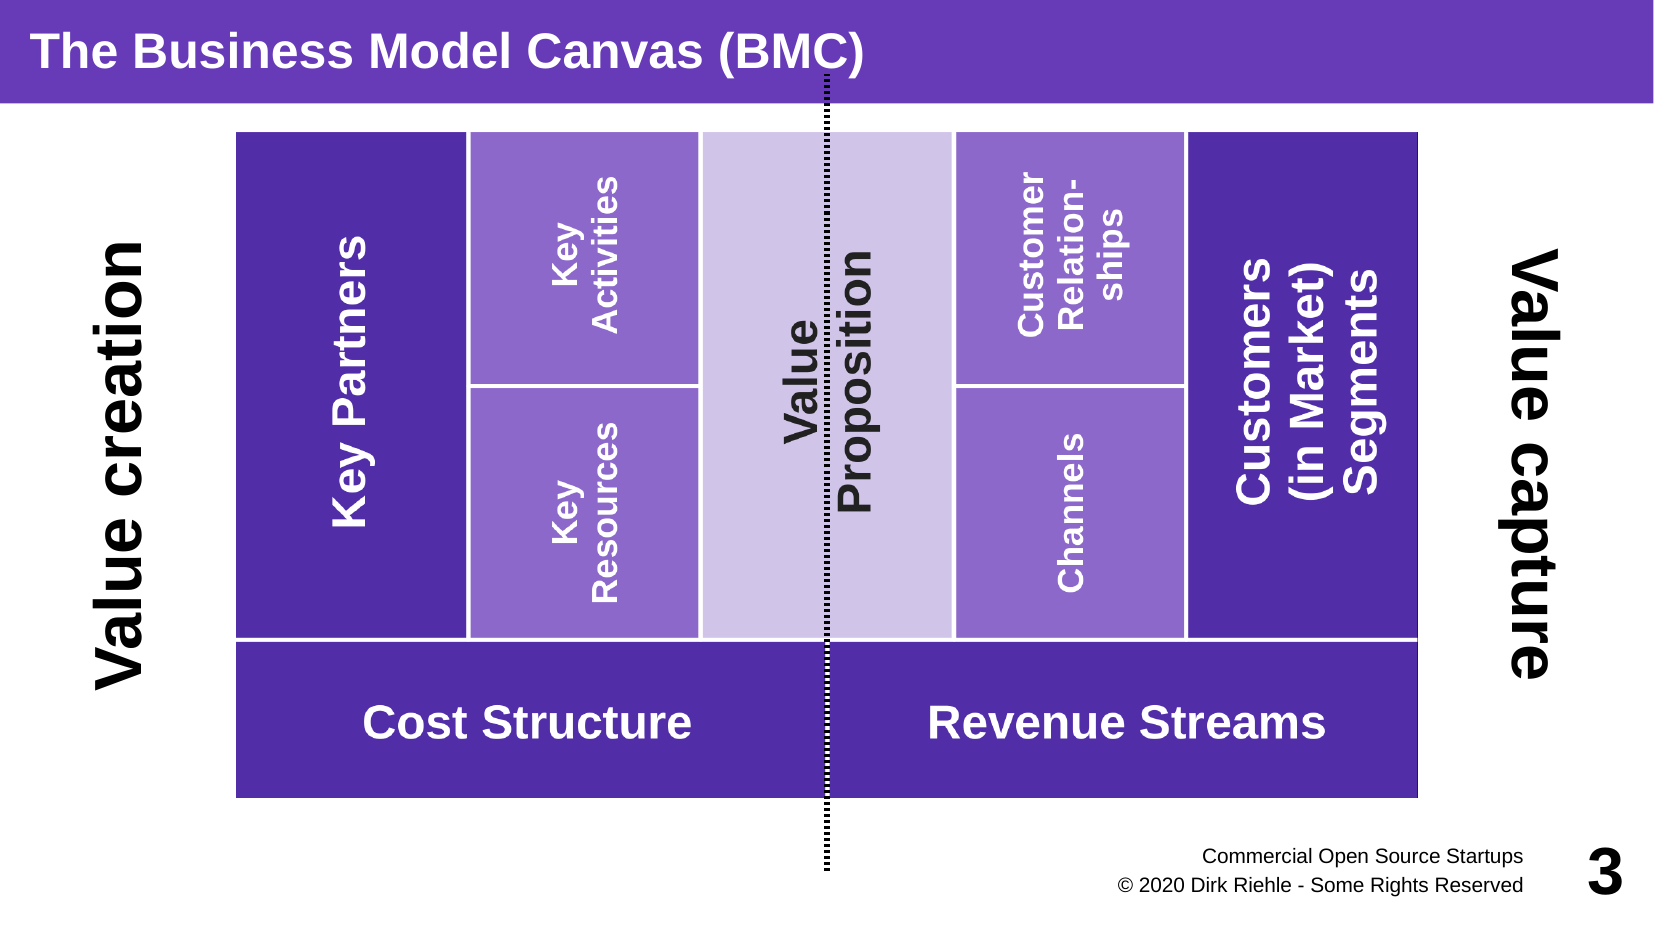

# The Business Model Canvas (BMC)
Value creation
Value capture
Commercial Open Source Startups
3
© 2020 Dirk Riehle - Some Rights Reserved